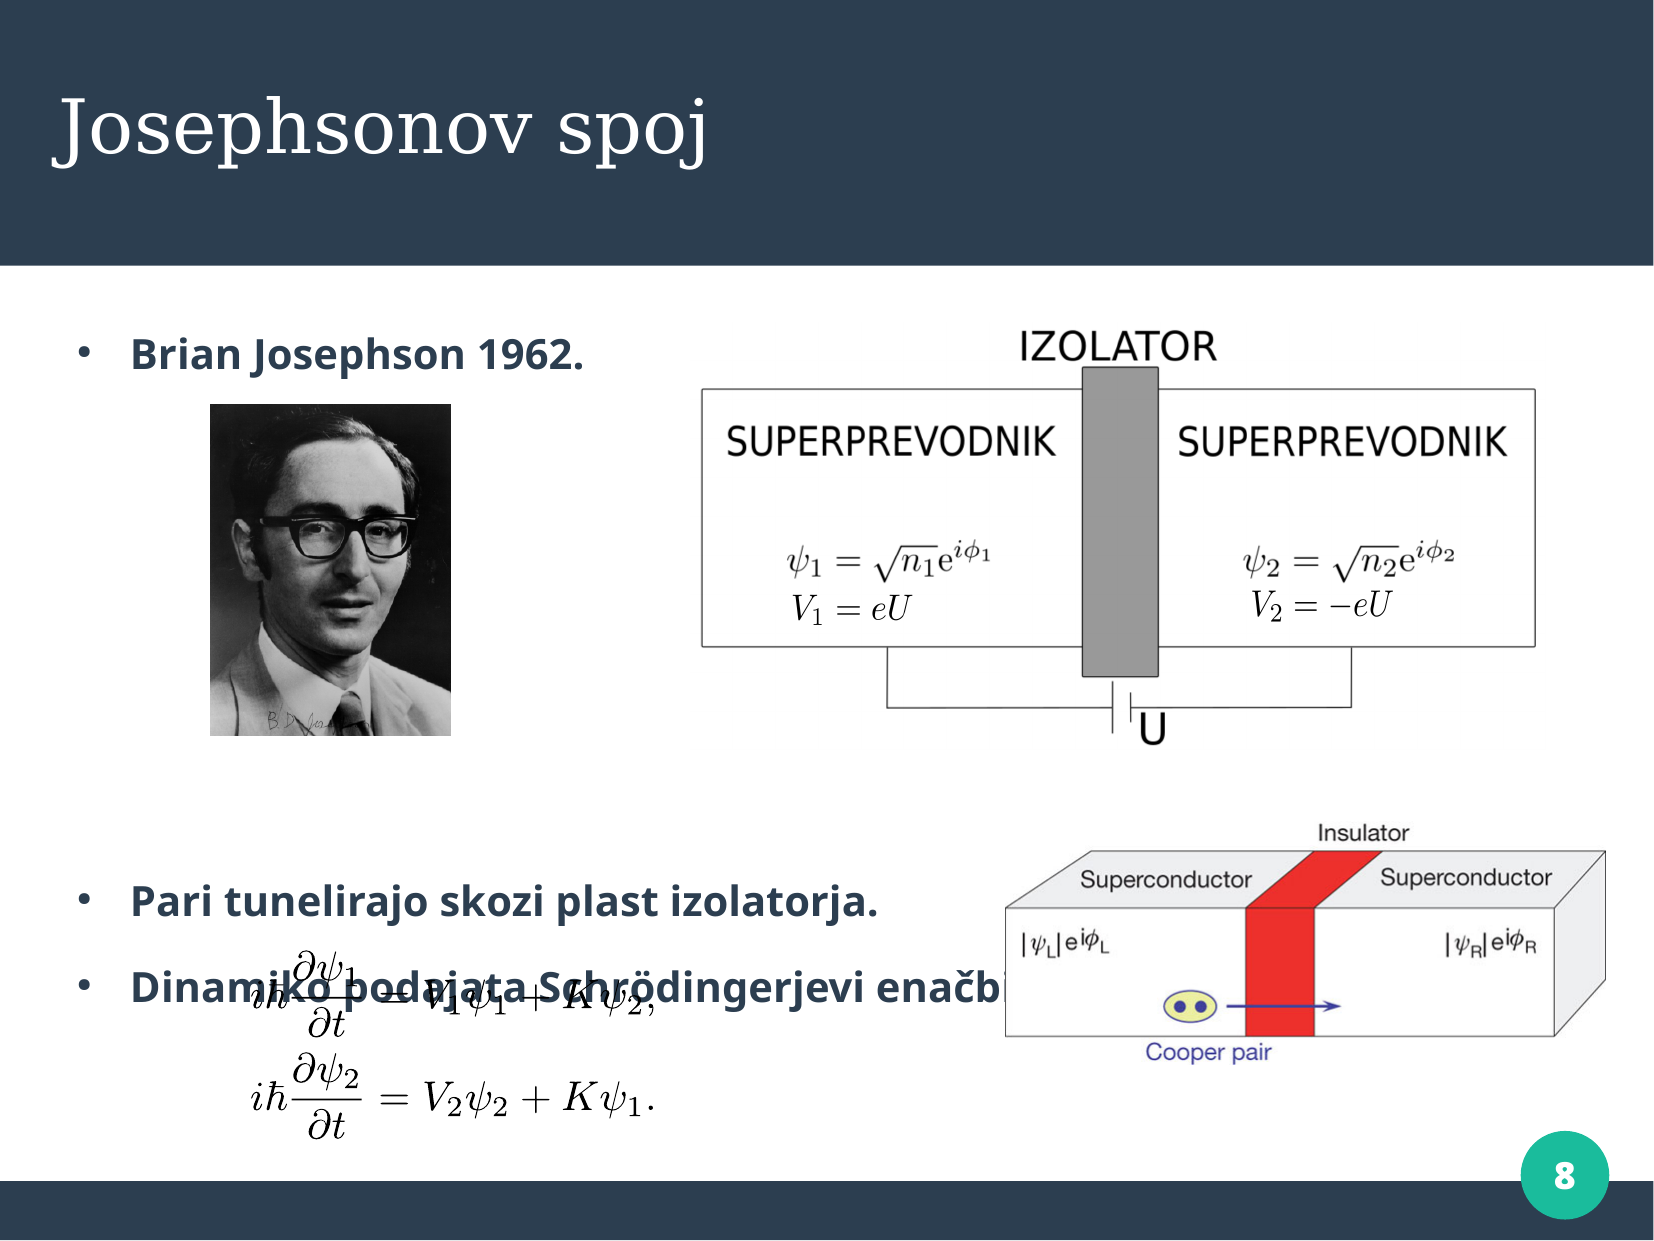

# Josephsonov spoj
Brian Josephson 1962.
Pari tunelirajo skozi plast izolatorja.
Dinamiko podajata Schrödingerjevi enačbi
8